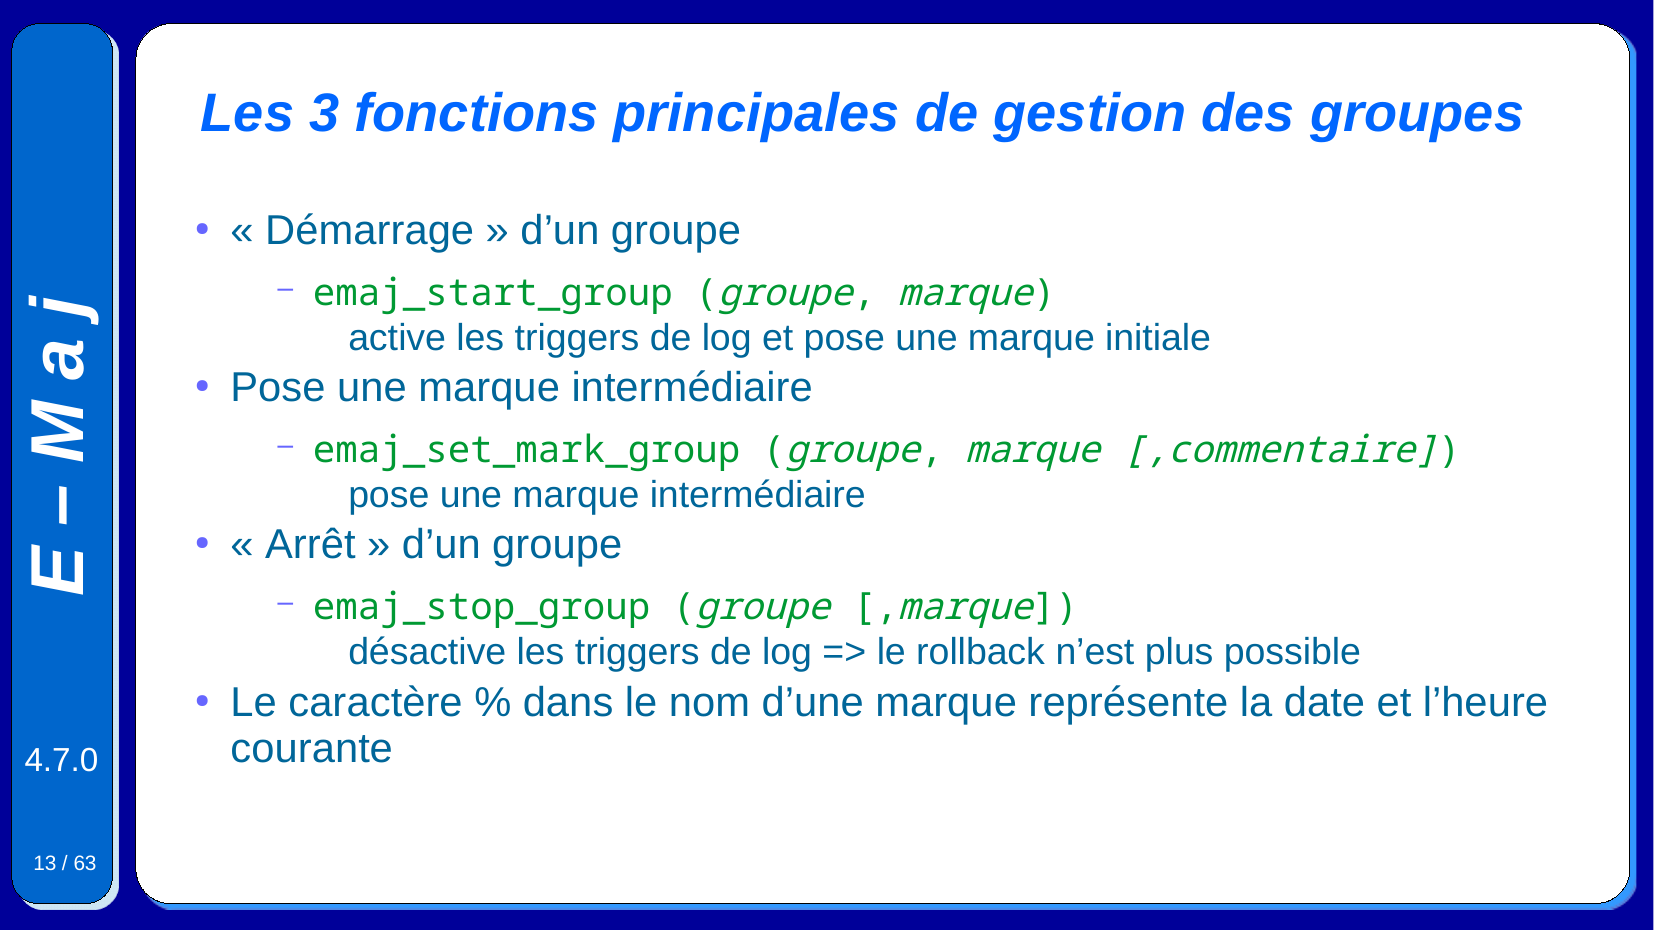

# Les 3 fonctions principales de gestion des groupes
« Démarrage » d’un groupe
emaj_start_group (groupe, marque)
active les triggers de log et pose une marque initiale
Pose une marque intermédiaire
emaj_set_mark_group (groupe, marque [,commentaire])
pose une marque intermédiaire
« Arrêt » d’un groupe
emaj_stop_group (groupe [,marque])
désactive les triggers de log => le rollback n’est plus possible
Le caractère % dans le nom d’une marque représente la date et l’heure courante